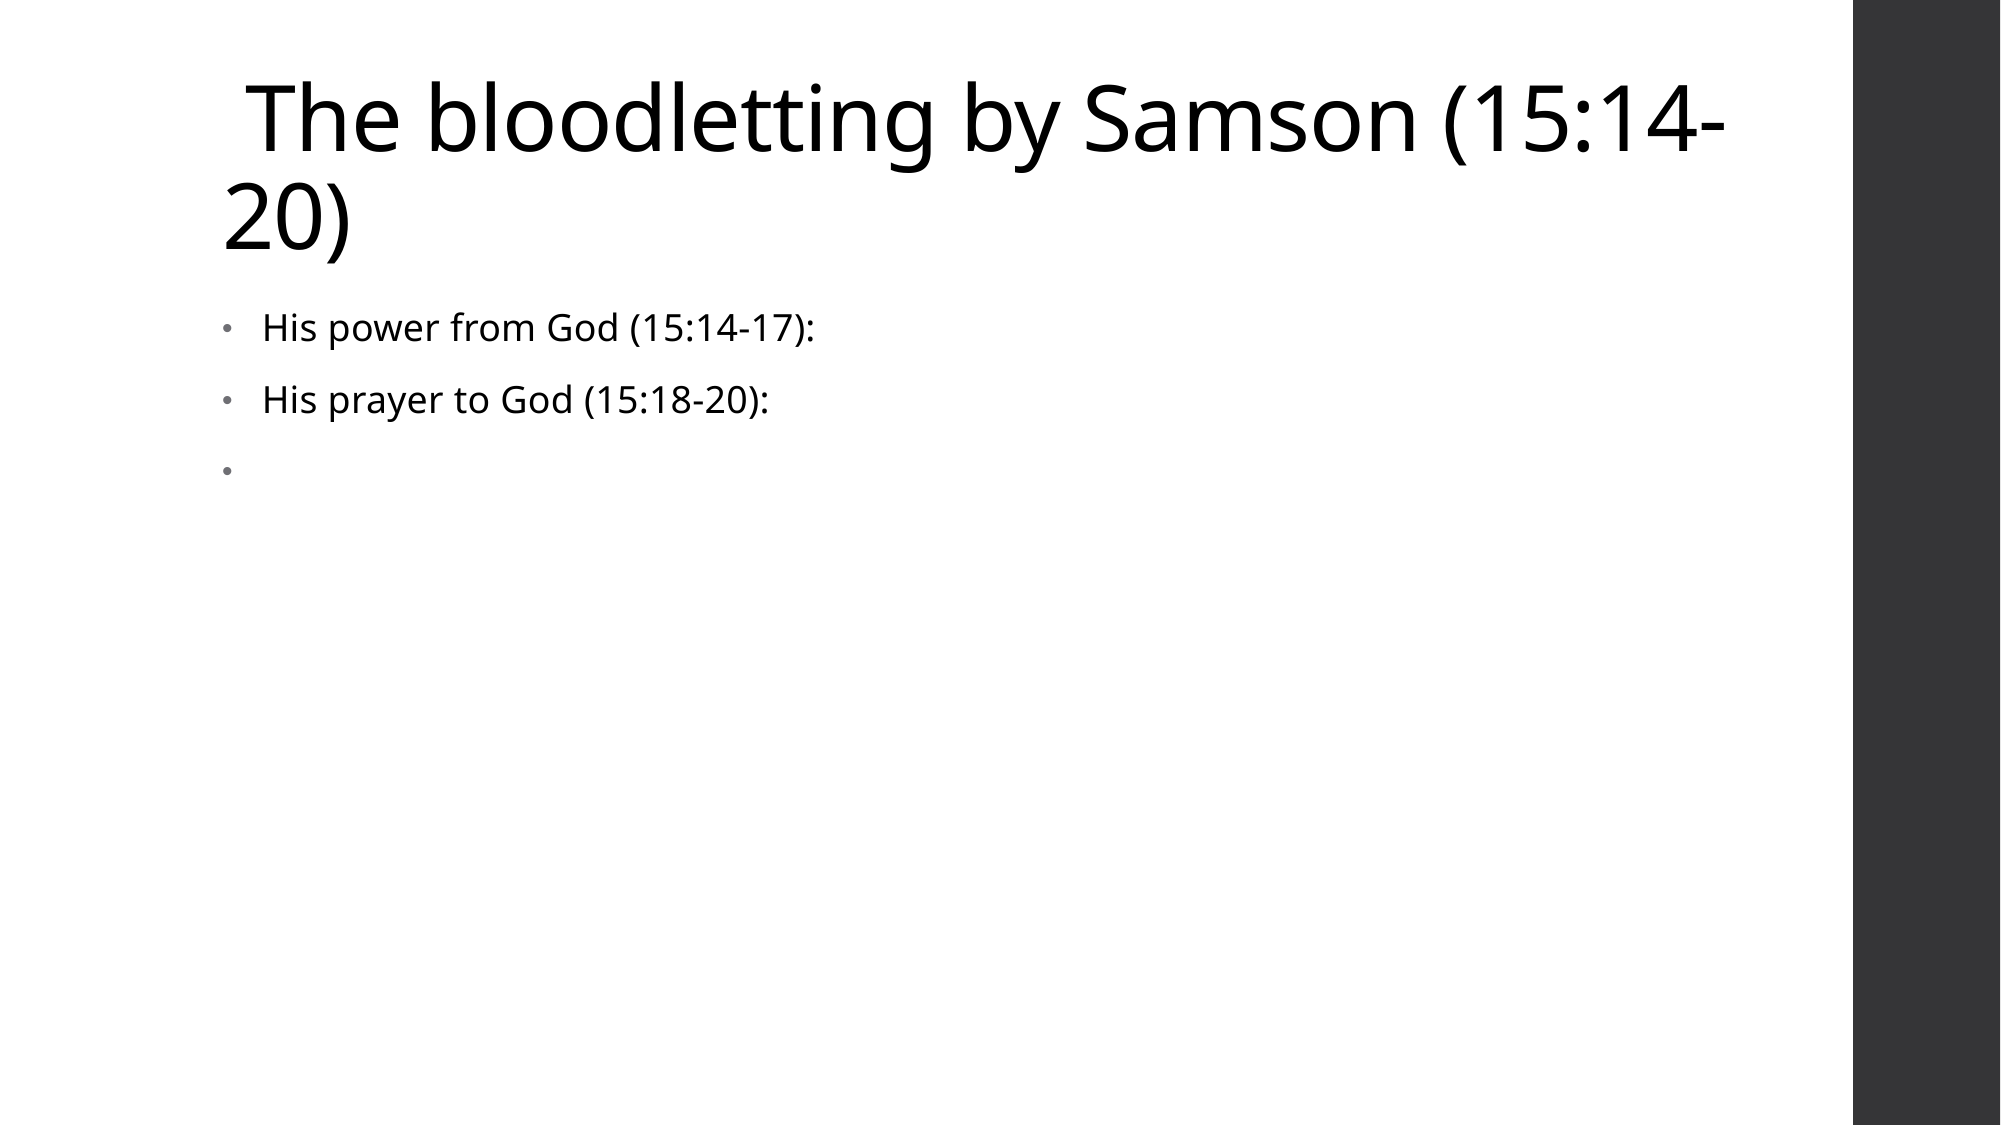

# The bloodletting by Samson (15:14-20)
 His power from God (15:14-17):
 His prayer to God (15:18-20):